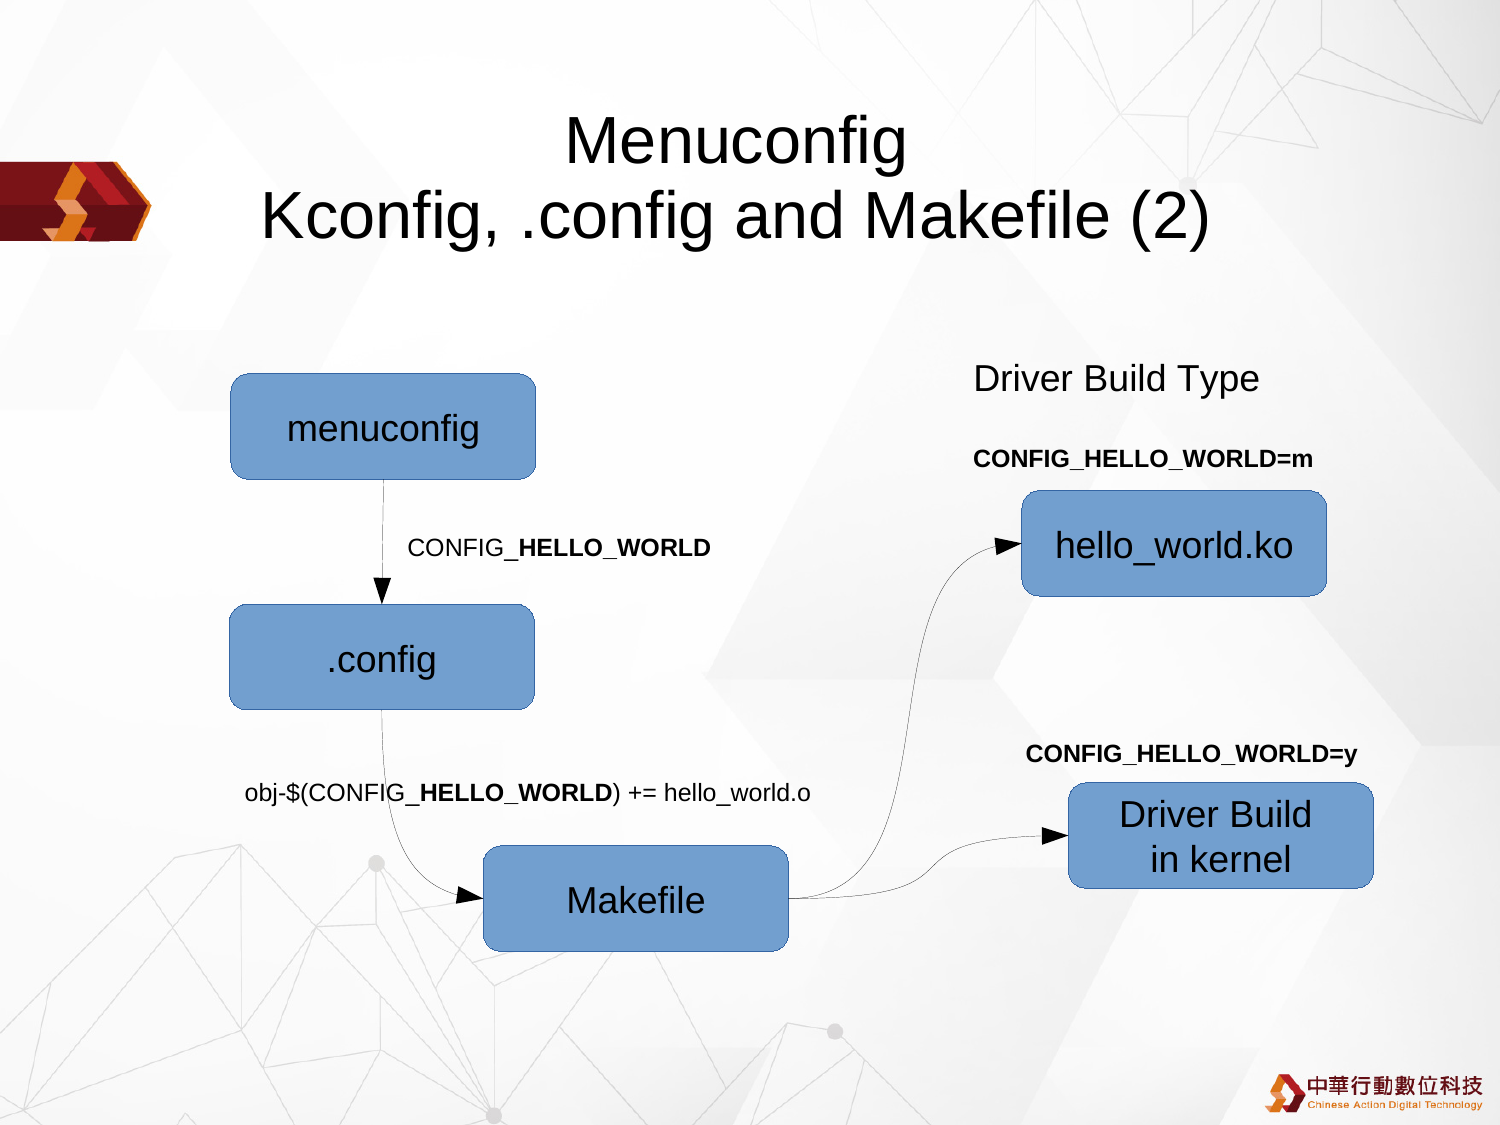

# Menuconfig Kconfig, .config and Makefile (2)
Driver Build Type
menuconfig
menuconfig
CONFIG_HELLO_WORLD=m
hello_world.ko
CONFIG_HELLO_WORLD
.config
CONFIG_HELLO_WORLD=y
obj-$(CONFIG_HELLO_WORLD) += hello_world.o
Driver Build
in kernel
Makefile